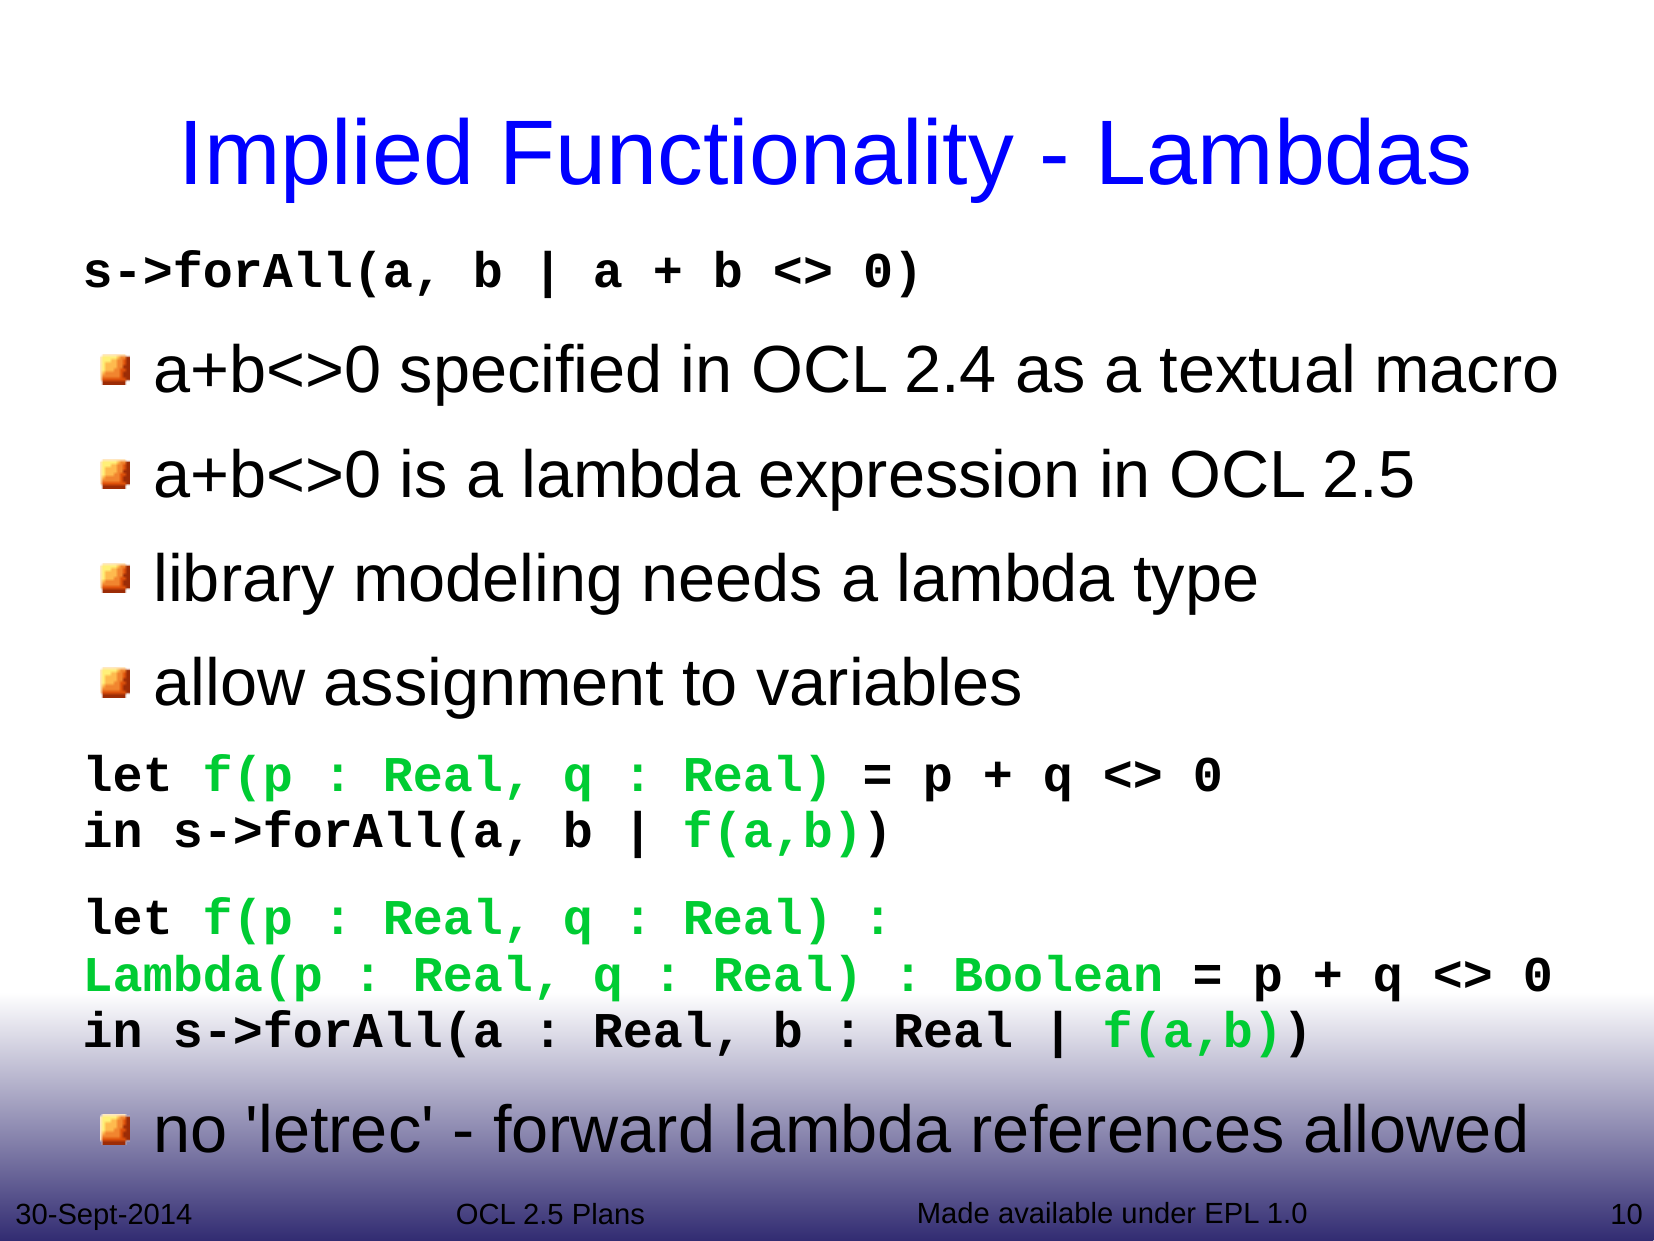

# Implied Functionality - Lambdas
s->forAll(a, b | a + b <> 0)
a+b<>0 specified in OCL 2.4 as a textual macro
a+b<>0 is a lambda expression in OCL 2.5
library modeling needs a lambda type
allow assignment to variables
let f(p : Real, q : Real) = p + q <> 0
in s->forAll(a, b | f(a,b))
let f(p : Real, q : Real) :
Lambda(p : Real, q : Real) : Boolean = p + q <> 0
in s->forAll(a : Real, b : Real | f(a,b))
no 'letrec' - forward lambda references allowed
30-Sept-2014
OCL 2.5 Plans
10